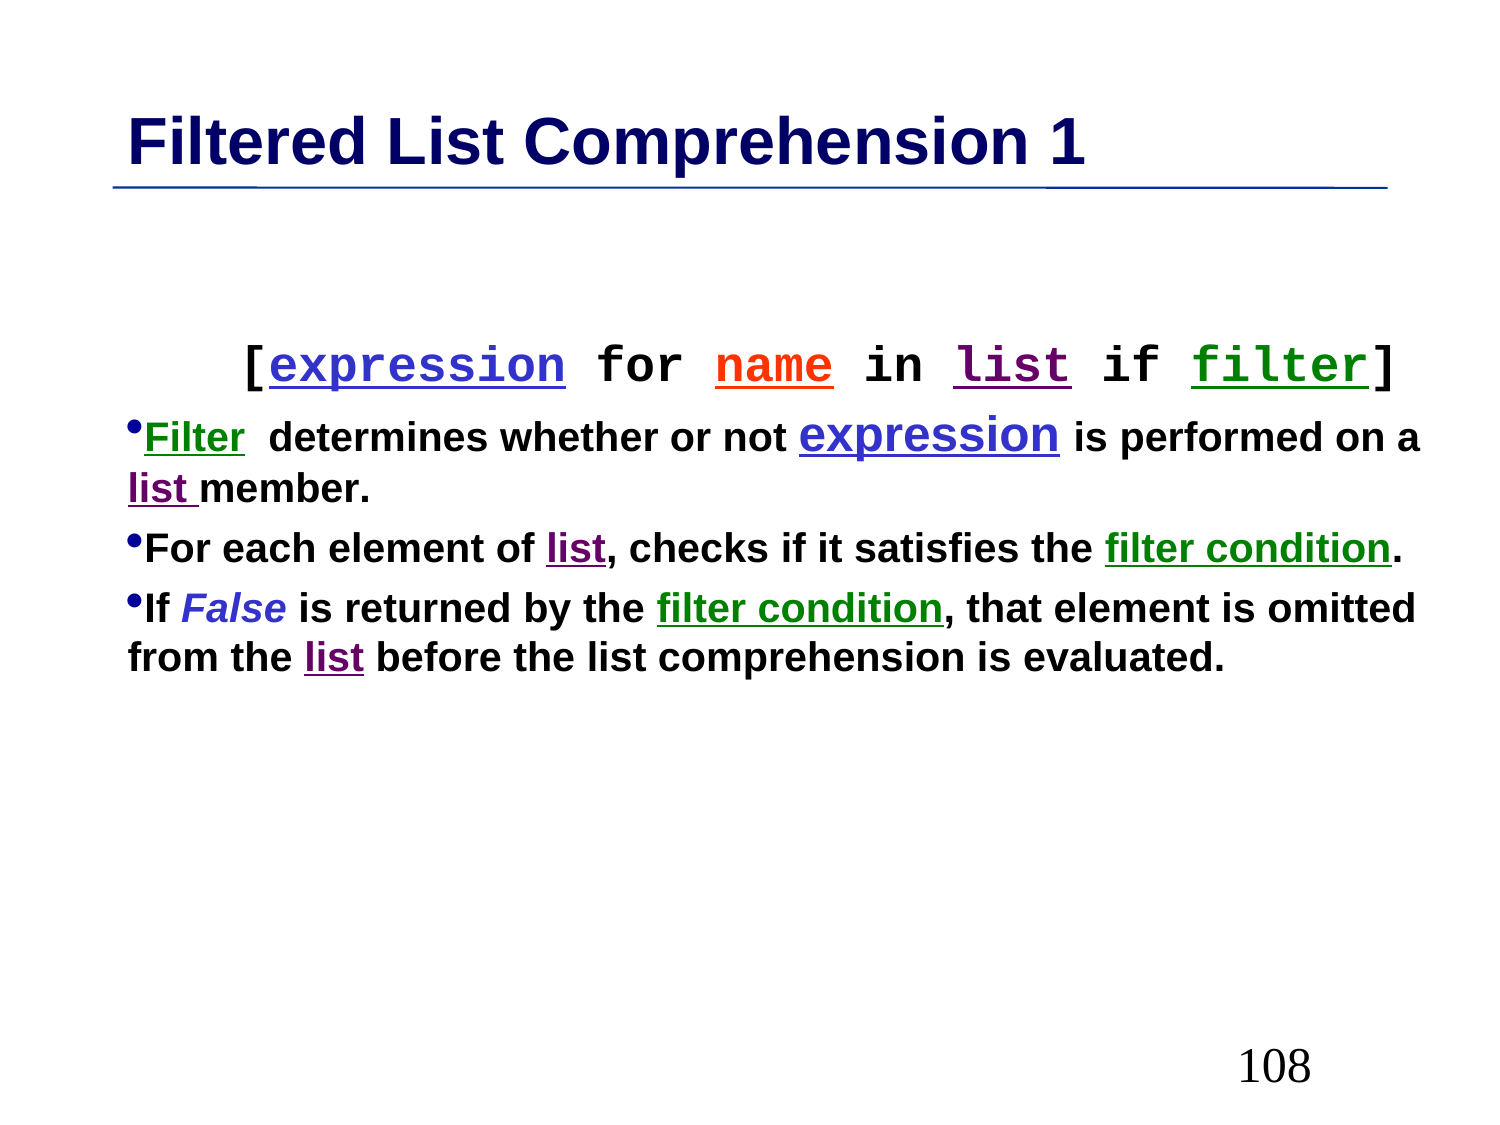

# Filtered List Comprehension 1
	[expression for name in list if filter]
Filter determines whether or not expression is performed on a list member.
For each element of list, checks if it satisfies the filter condition.
If False is returned by the filter condition, that element is omitted from the list before the list comprehension is evaluated.